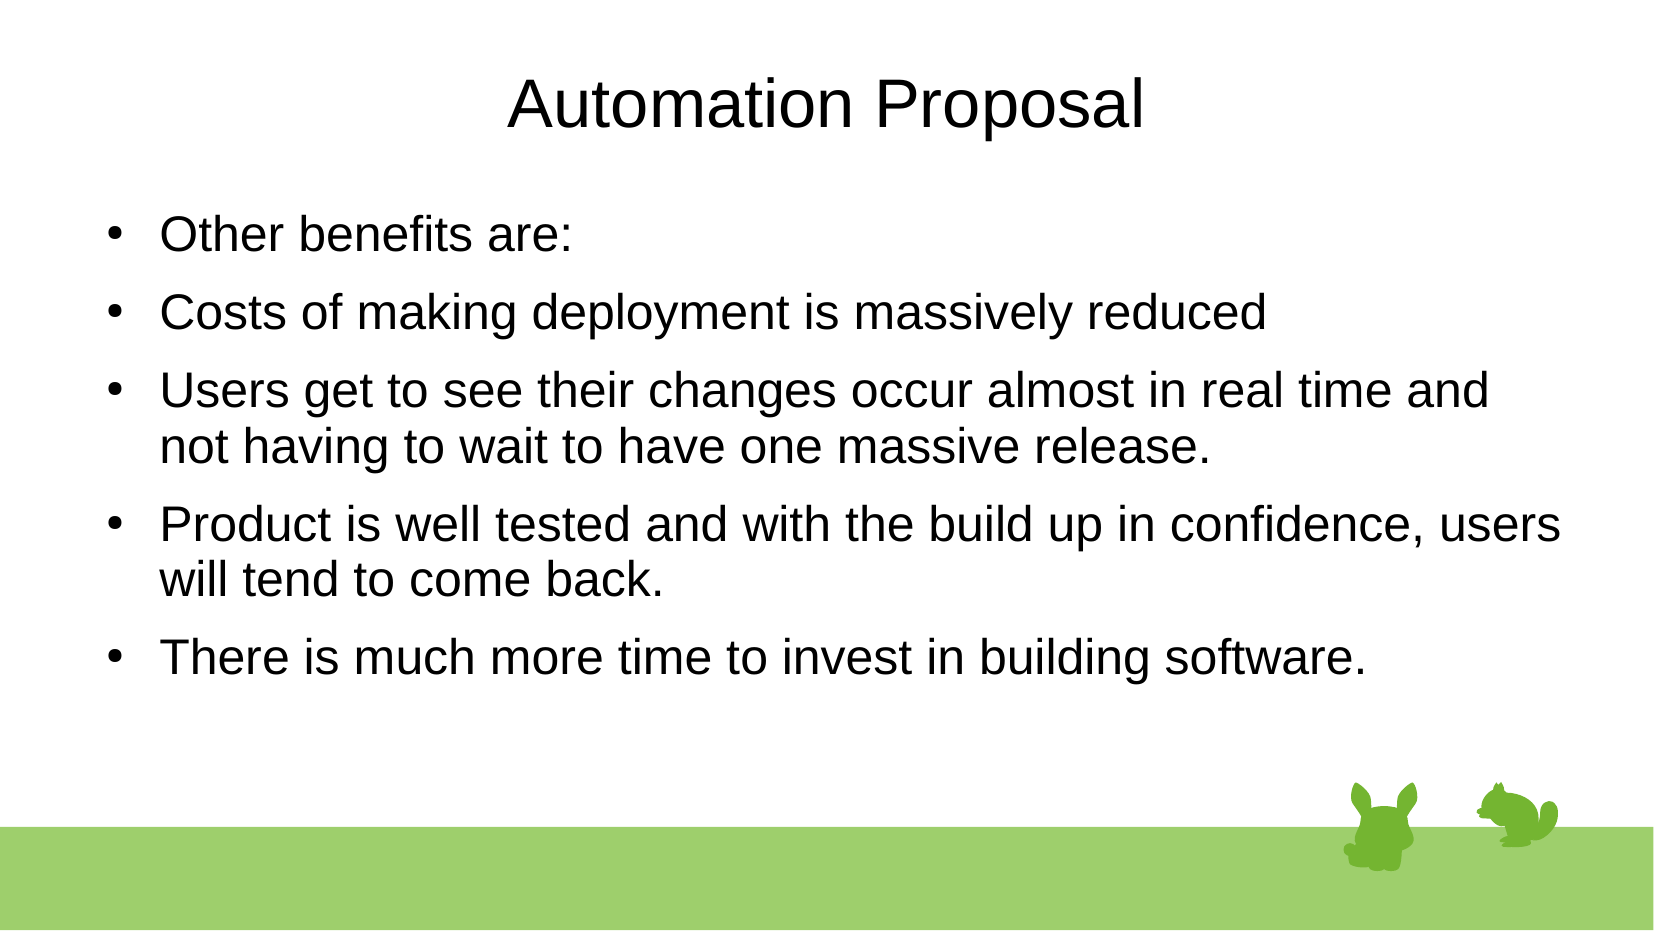

# Automation Proposal
Other benefits are:
Costs of making deployment is massively reduced
Users get to see their changes occur almost in real time and not having to wait to have one massive release.
Product is well tested and with the build up in confidence, users will tend to come back.
There is much more time to invest in building software.